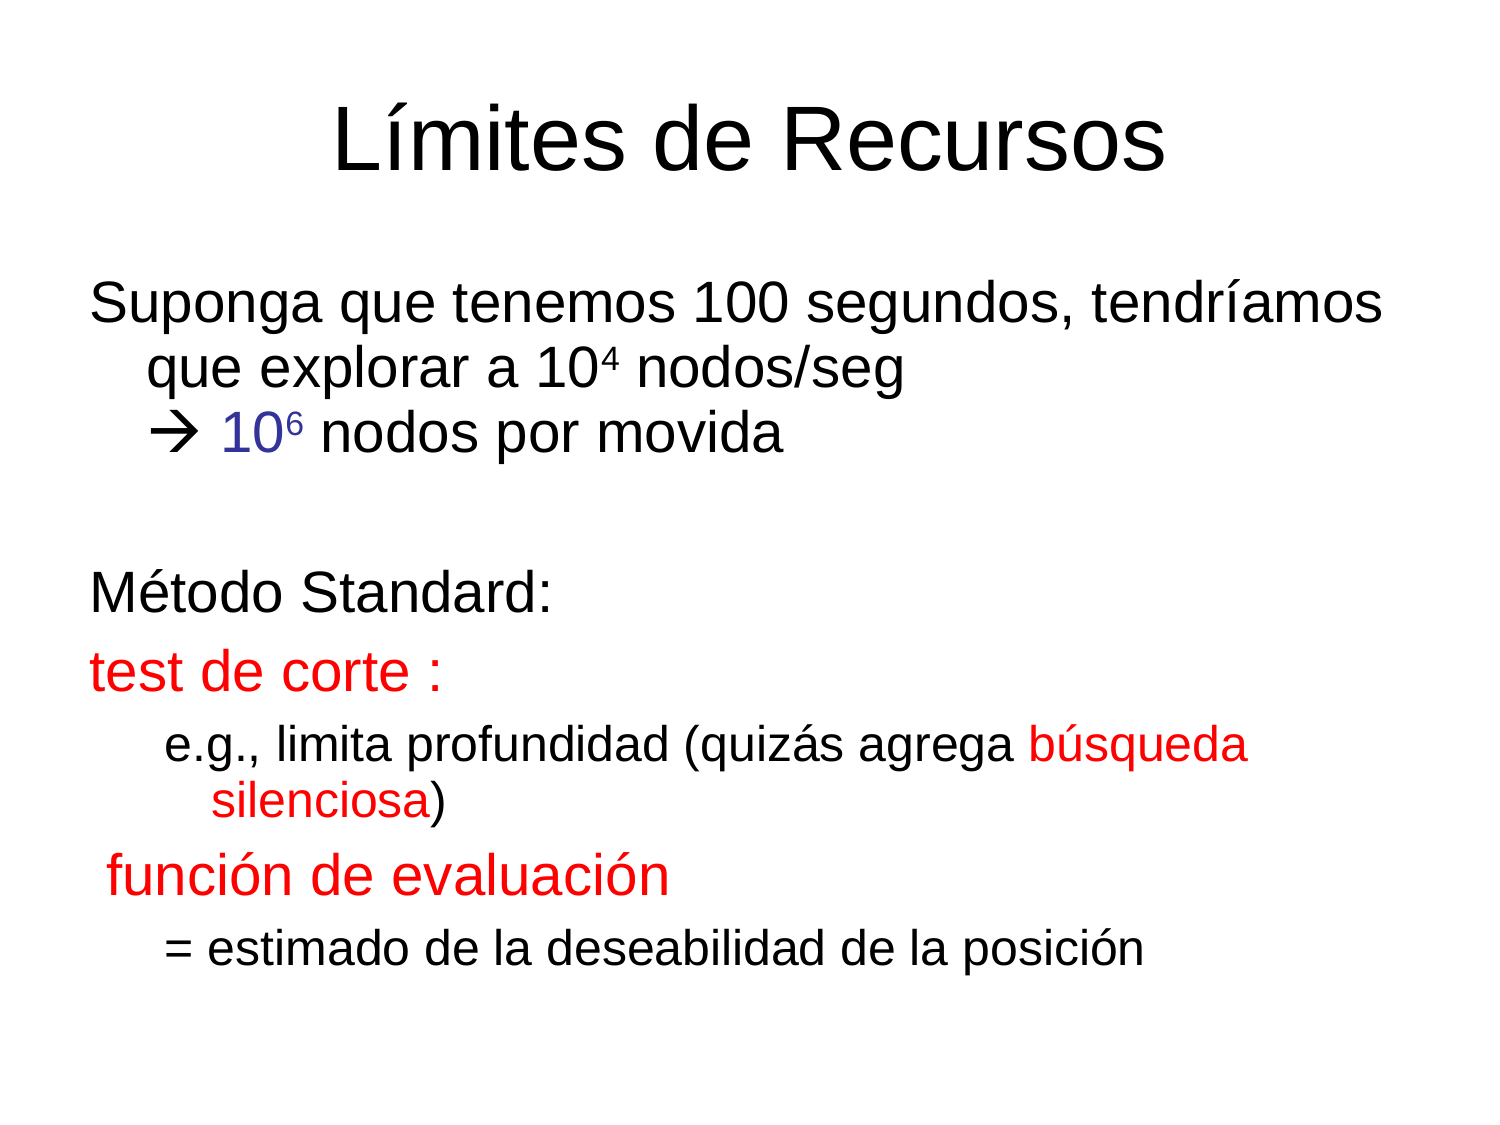

# Límites de Recursos
Suponga que tenemos 100 segundos, tendríamos que explorar a 104 nodos/seg
 106 nodos por movida
Método Standard:
test de corte :
e.g., limita profundidad (quizás agrega búsqueda silenciosa)
 función de evaluación
= estimado de la deseabilidad de la posición